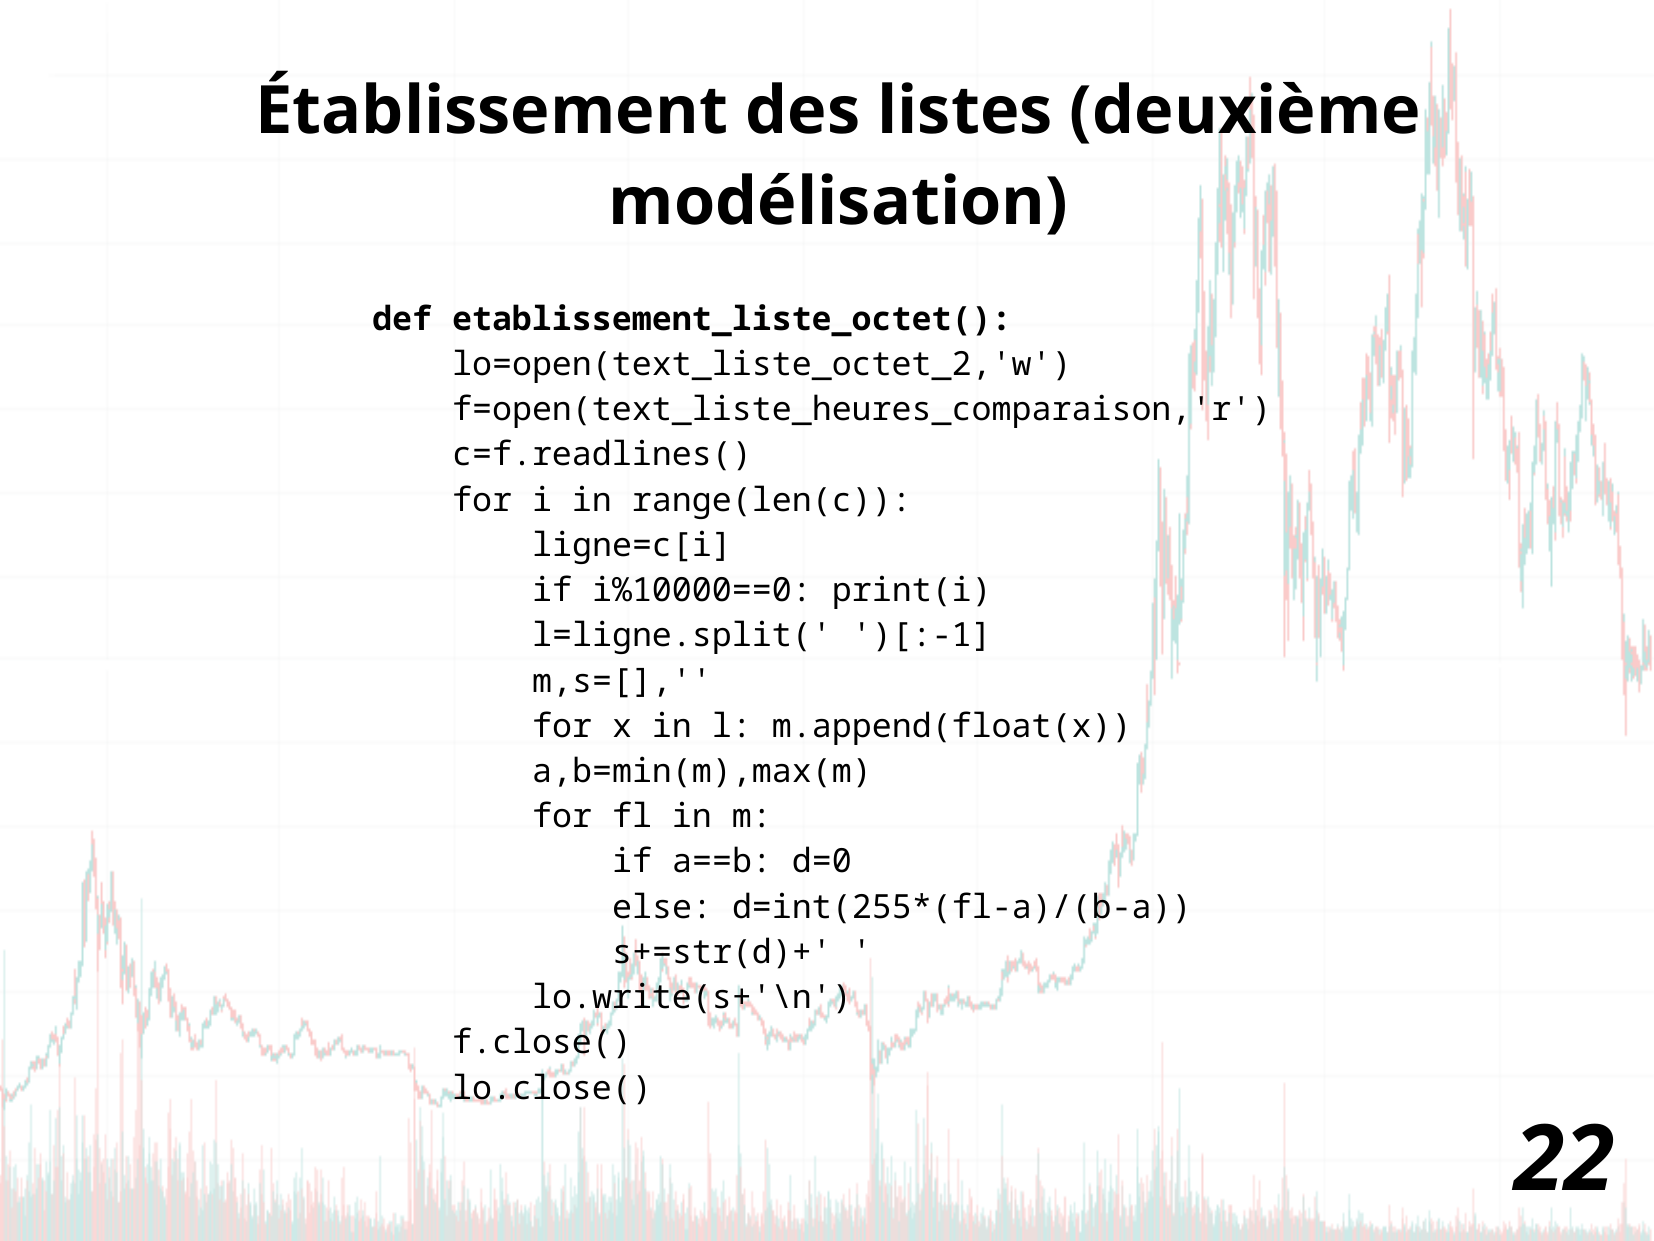

# Établissement des listes (deuxième modélisation)
def etablissement_liste_octet():
 lo=open(text_liste_octet_2,'w')
 f=open(text_liste_heures_comparaison,'r')
 c=f.readlines()
 for i in range(len(c)):
 ligne=c[i]
 if i%10000==0: print(i)
 l=ligne.split(' ')[:-1]
 m,s=[],''
 for x in l: m.append(float(x))
 a,b=min(m),max(m)
 for fl in m:
 if a==b: d=0
 else: d=int(255*(fl-a)/(b-a))
 s+=str(d)+' '
 lo.write(s+'\n')
 f.close()
 lo.close()
22